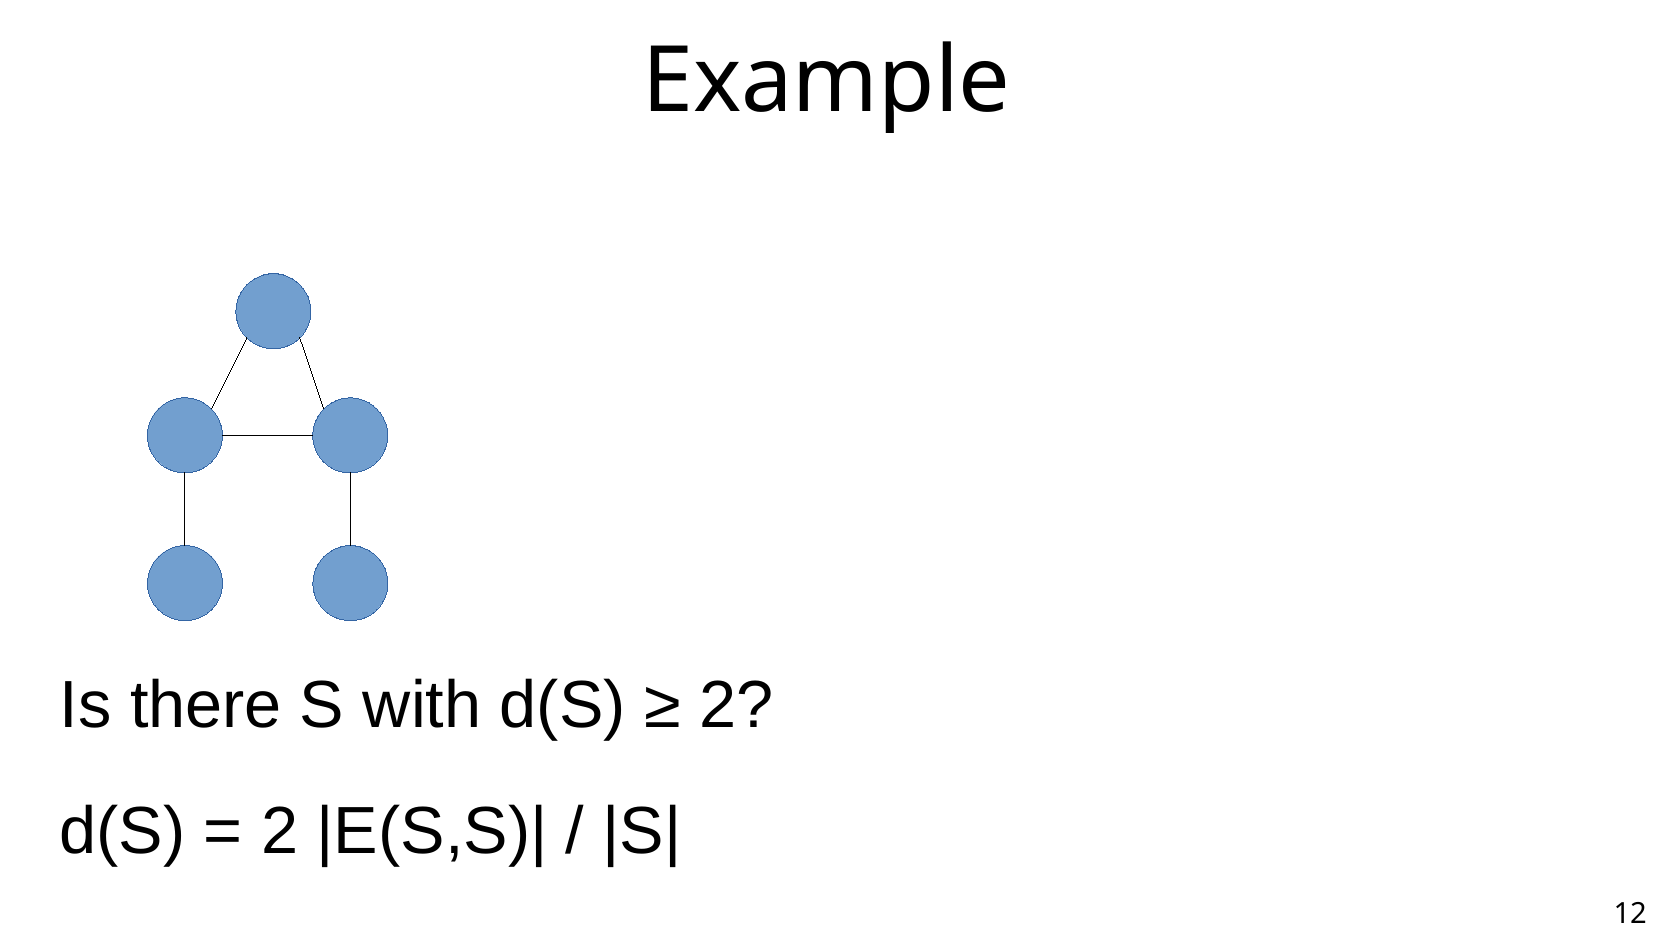

# Example
Is there S with d(S) ≥ 2?
d(S) = 2 |E(S,S)| / |S|
12